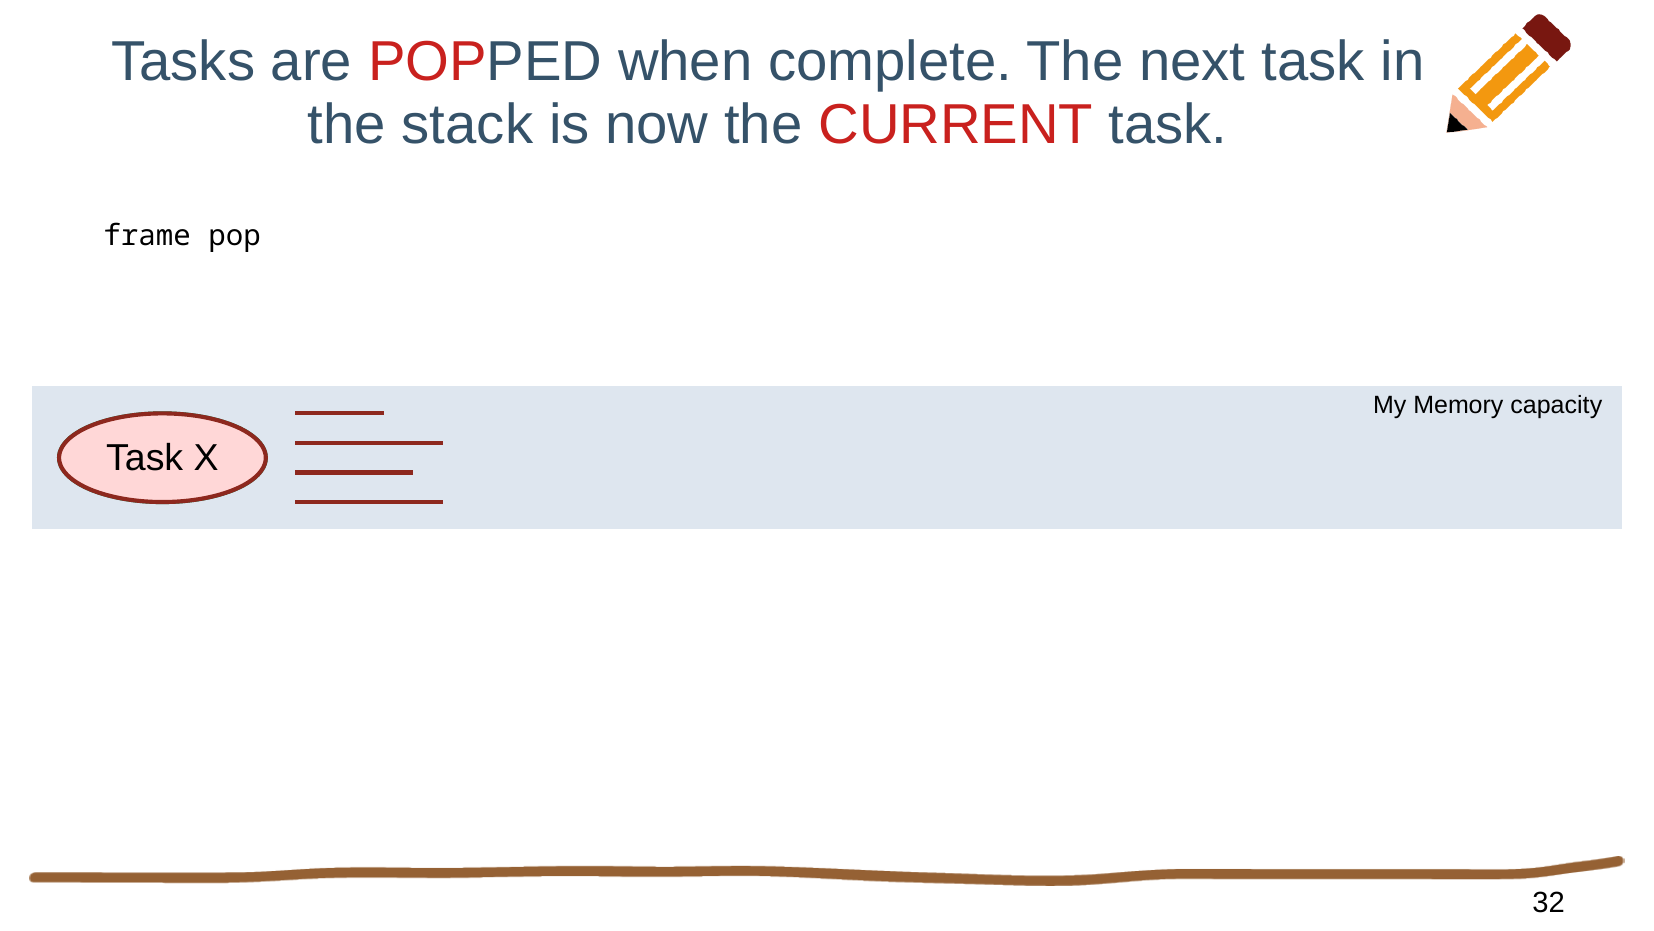

# Tasks are POPPED when complete. The next task in the stack is now the CURRENT task.
frame pop
My Memory capacity
Task X
Task X
32